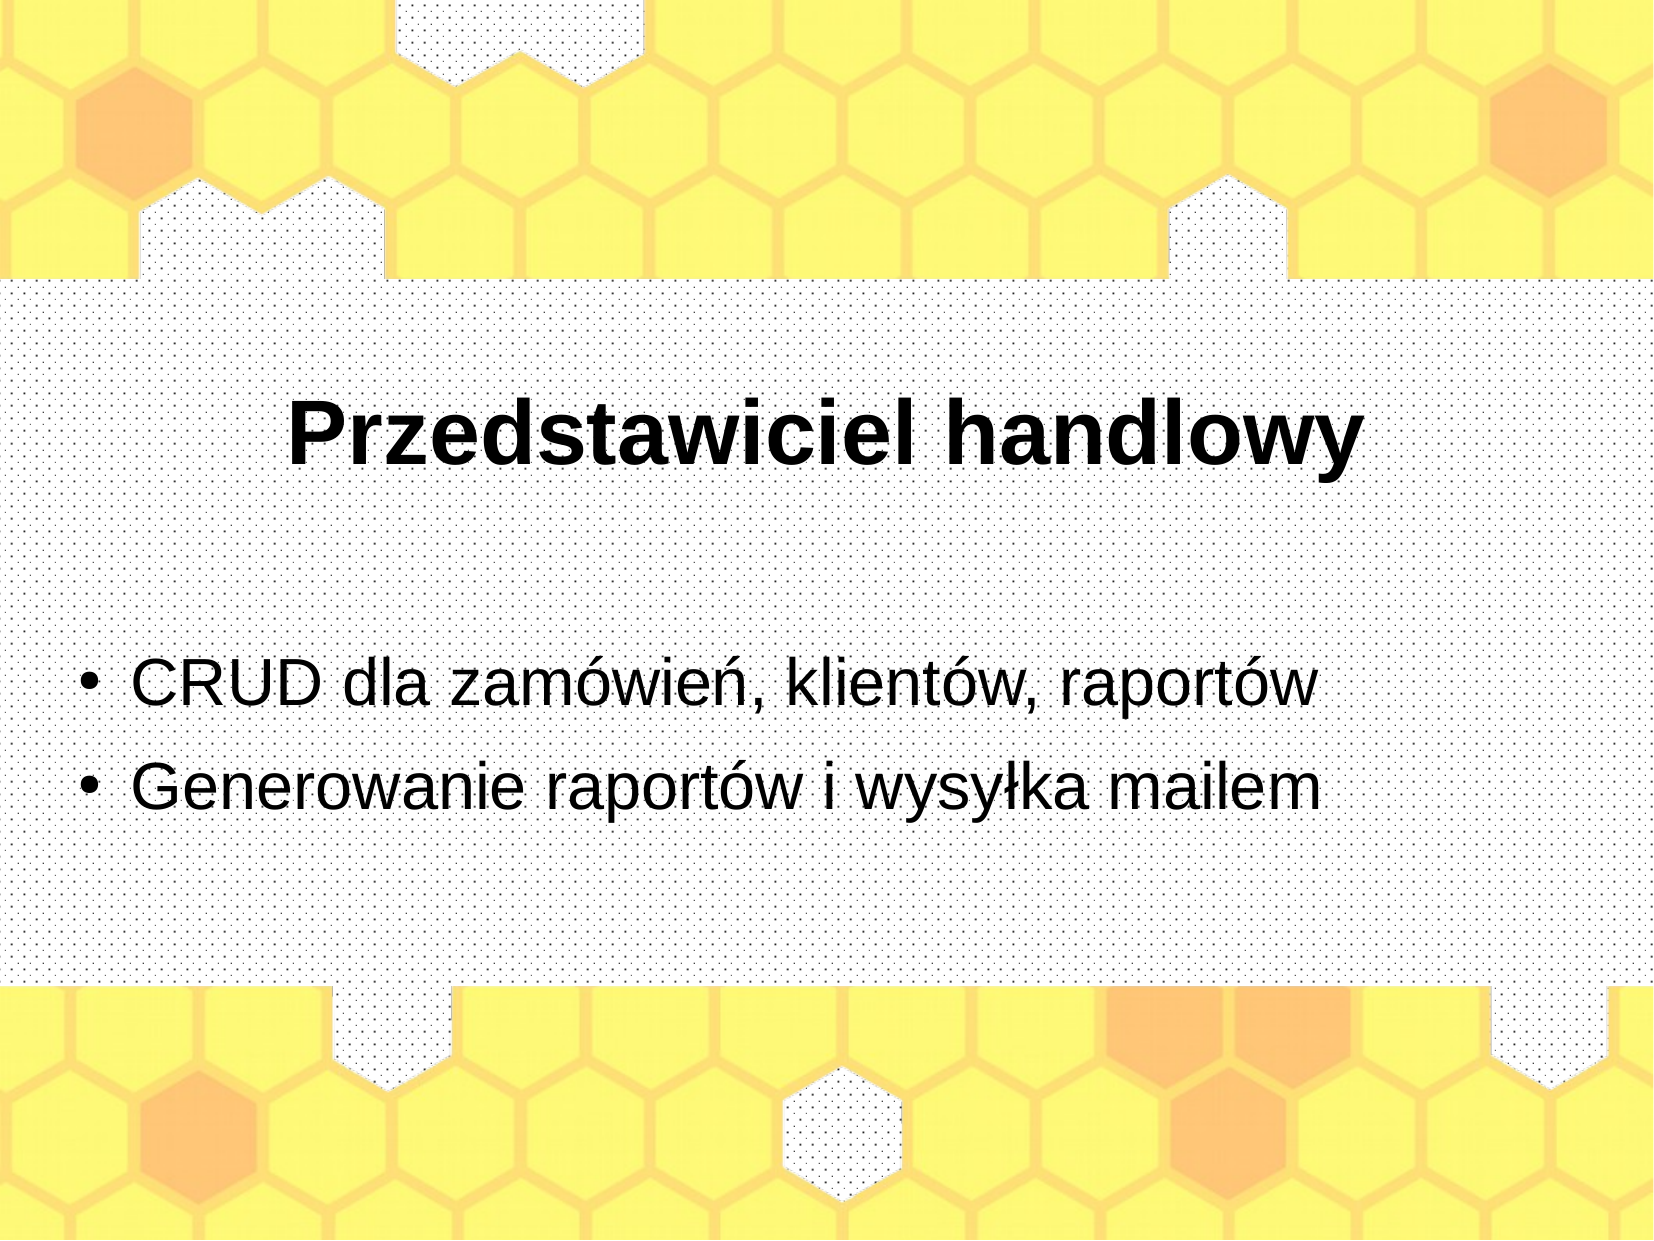

# Przedstawiciel handlowy
CRUD dla zamówień, klientów, raportów
Generowanie raportów i wysyłka mailem